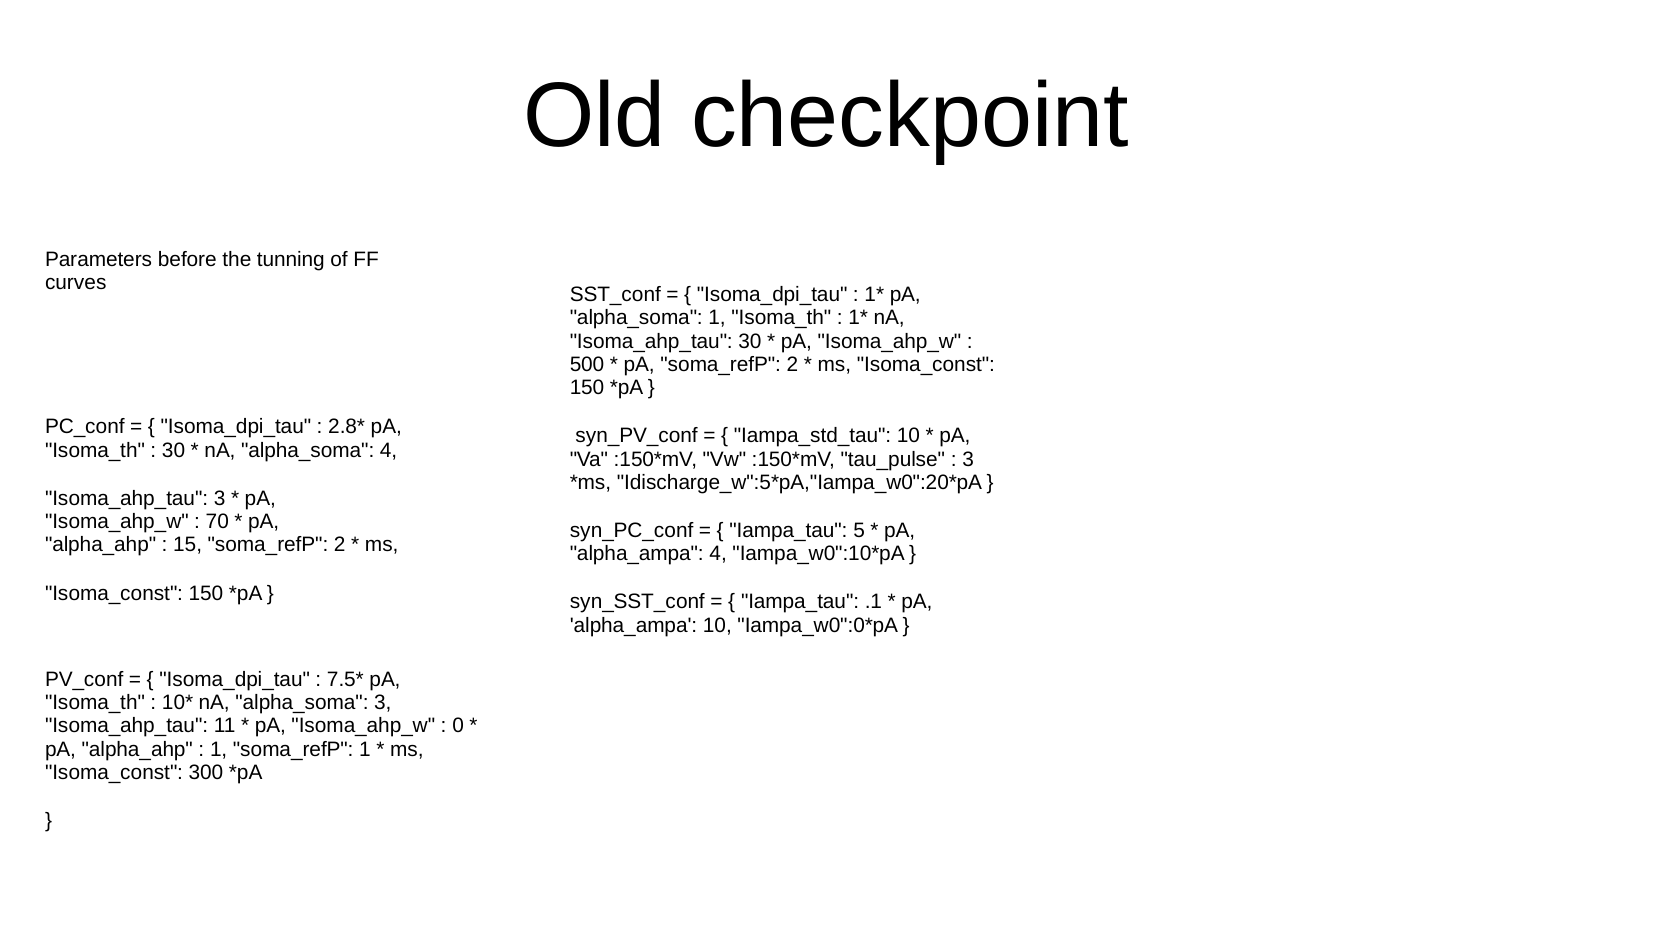

# Old checkpoint
Parameters before the tunning of FF curves
PC_conf = { "Isoma_dpi_tau" : 2.8* pA, "Isoma_th" : 30 * nA, "alpha_soma": 4,
"Isoma_ahp_tau": 3 * pA, "Isoma_ahp_w" : 70 * pA, "alpha_ahp" : 15, "soma_refP": 2 * ms,
"Isoma_const": 150 *pA }
SST_conf = { "Isoma_dpi_tau" : 1* pA, "alpha_soma": 1, "Isoma_th" : 1* nA, "Isoma_ahp_tau": 30 * pA, "Isoma_ahp_w" : 500 * pA, "soma_refP": 2 * ms, "Isoma_const": 150 *pA }
 syn_PV_conf = { "Iampa_std_tau": 10 * pA, "Va" :150*mV, "Vw" :150*mV, "tau_pulse" : 3 *ms, "Idischarge_w":5*pA,"Iampa_w0":20*pA }
syn_PC_conf = { "Iampa_tau": 5 * pA, "alpha_ampa": 4, "Iampa_w0":10*pA }
syn_SST_conf = { "Iampa_tau": .1 * pA, 'alpha_ampa': 10, "Iampa_w0":0*pA }
PV_conf = { "Isoma_dpi_tau" : 7.5* pA, "Isoma_th" : 10* nA, "alpha_soma": 3, "Isoma_ahp_tau": 11 * pA, "Isoma_ahp_w" : 0 * pA, "alpha_ahp" : 1, "soma_refP": 1 * ms, "Isoma_const": 300 *pA
}